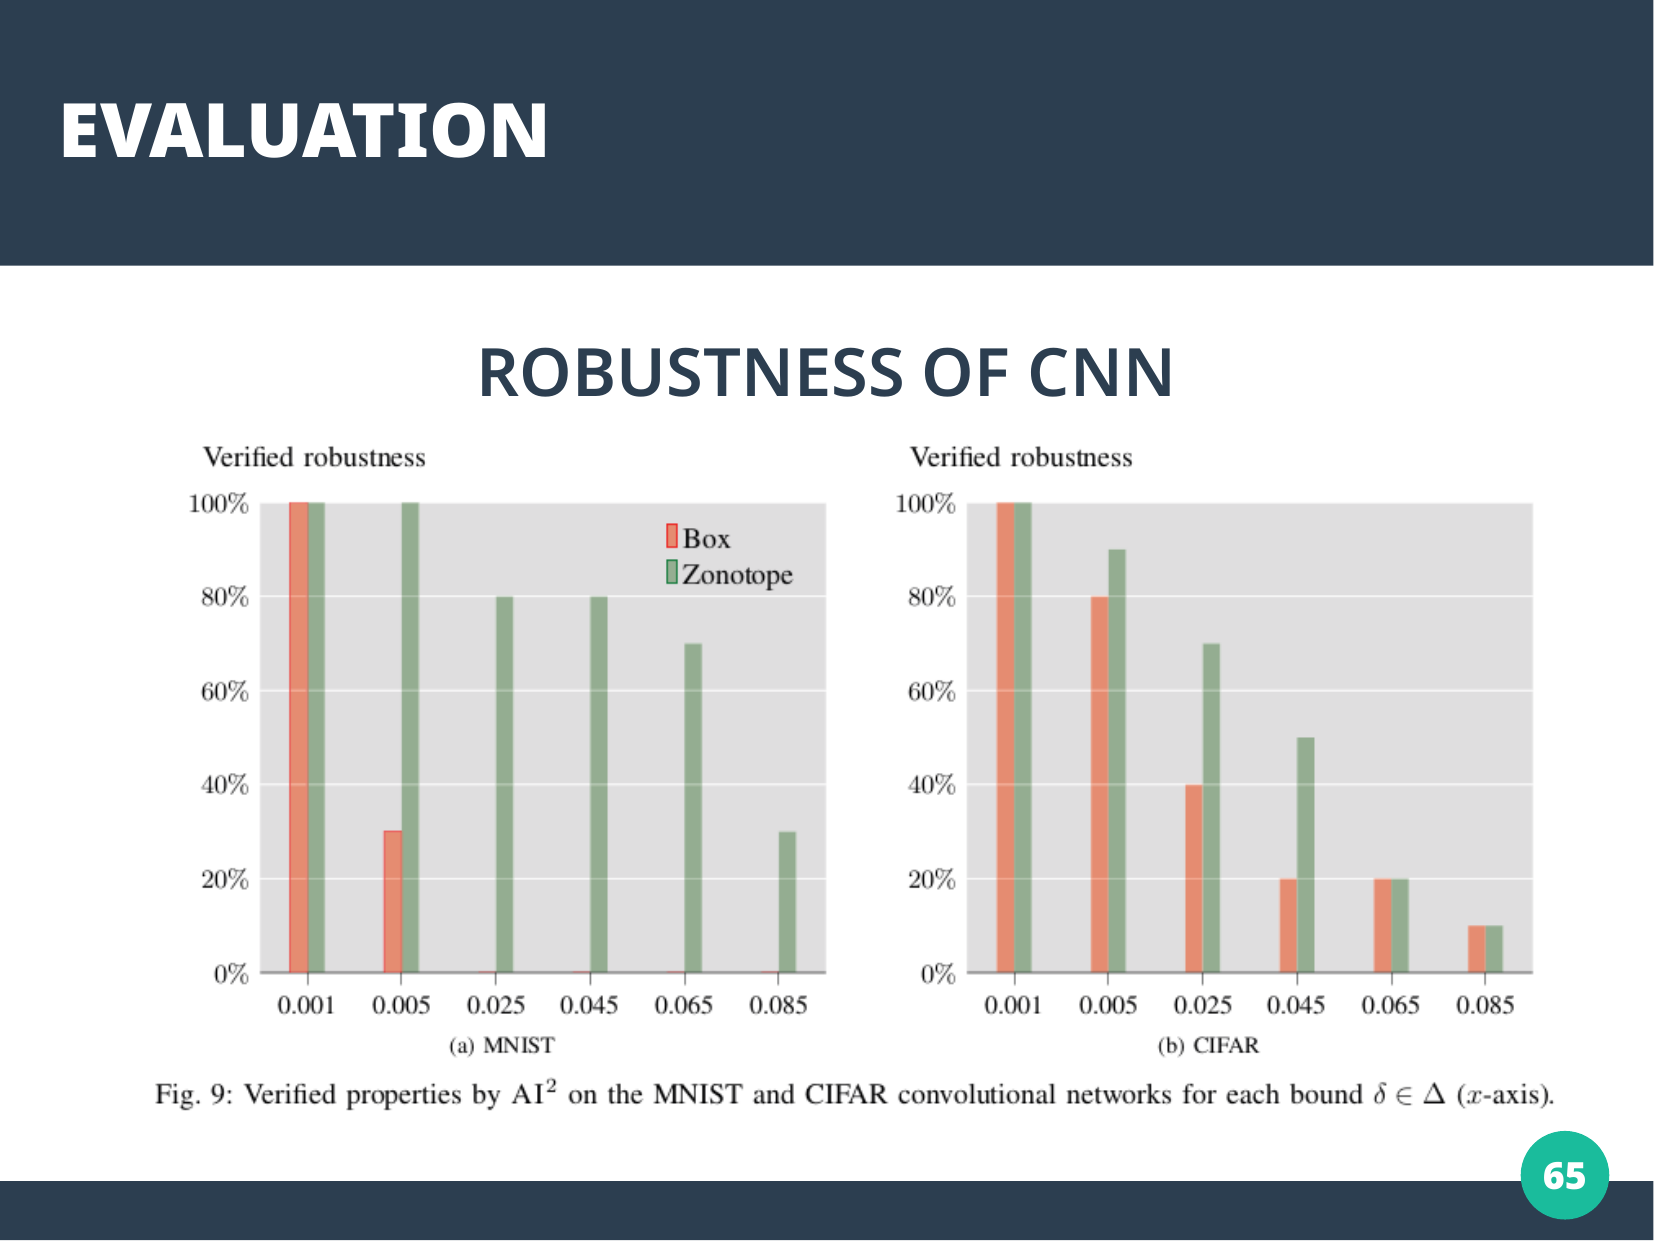

# EVALUATION
ROBUSTNESS OF CNN
DOG
65